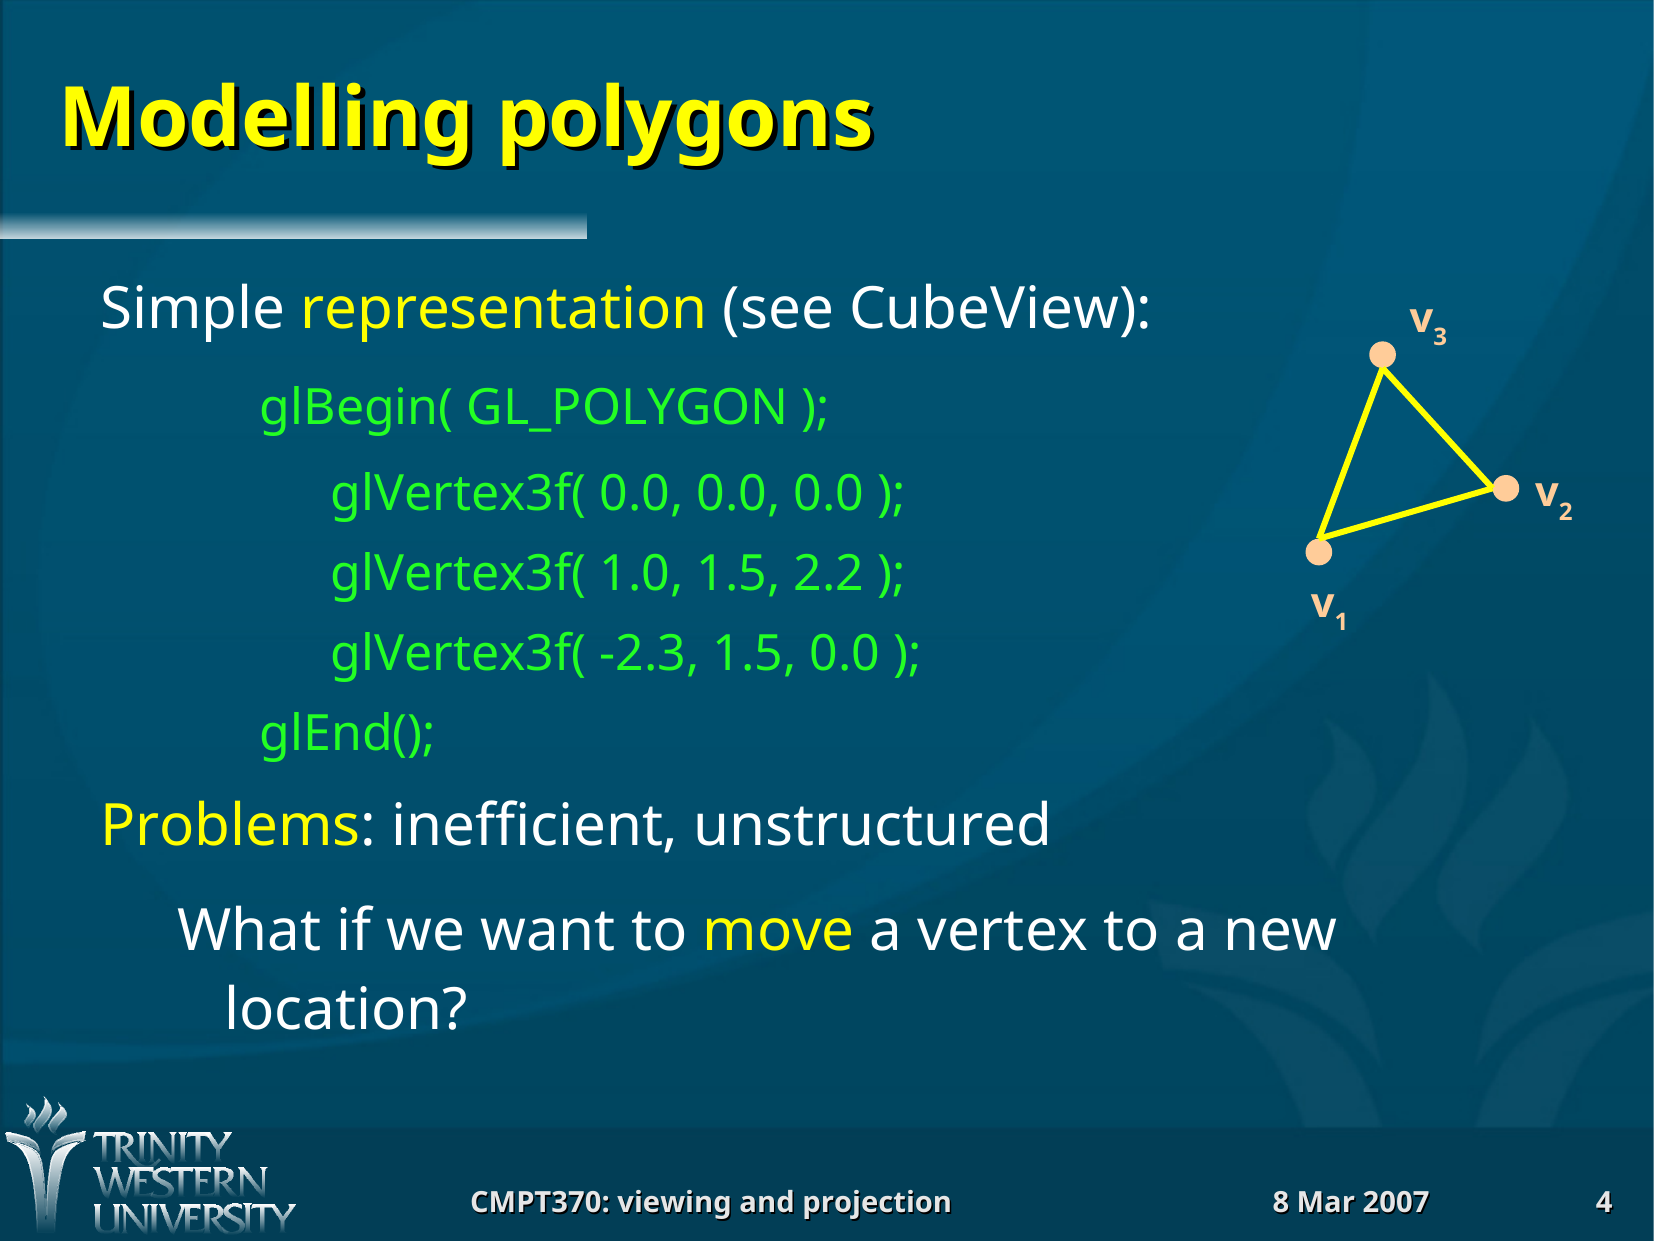

# Modelling polygons
Simple representation (see CubeView):
glBegin( GL_POLYGON );
glVertex3f( 0.0, 0.0, 0.0 );
glVertex3f( 1.0, 1.5, 2.2 );
glVertex3f( -2.3, 1.5, 0.0 );
glEnd();
Problems: inefficient, unstructured
What if we want to move a vertex to a new location?
v3
v2
v1
CMPT370: viewing and projection
8 Mar 2007
4